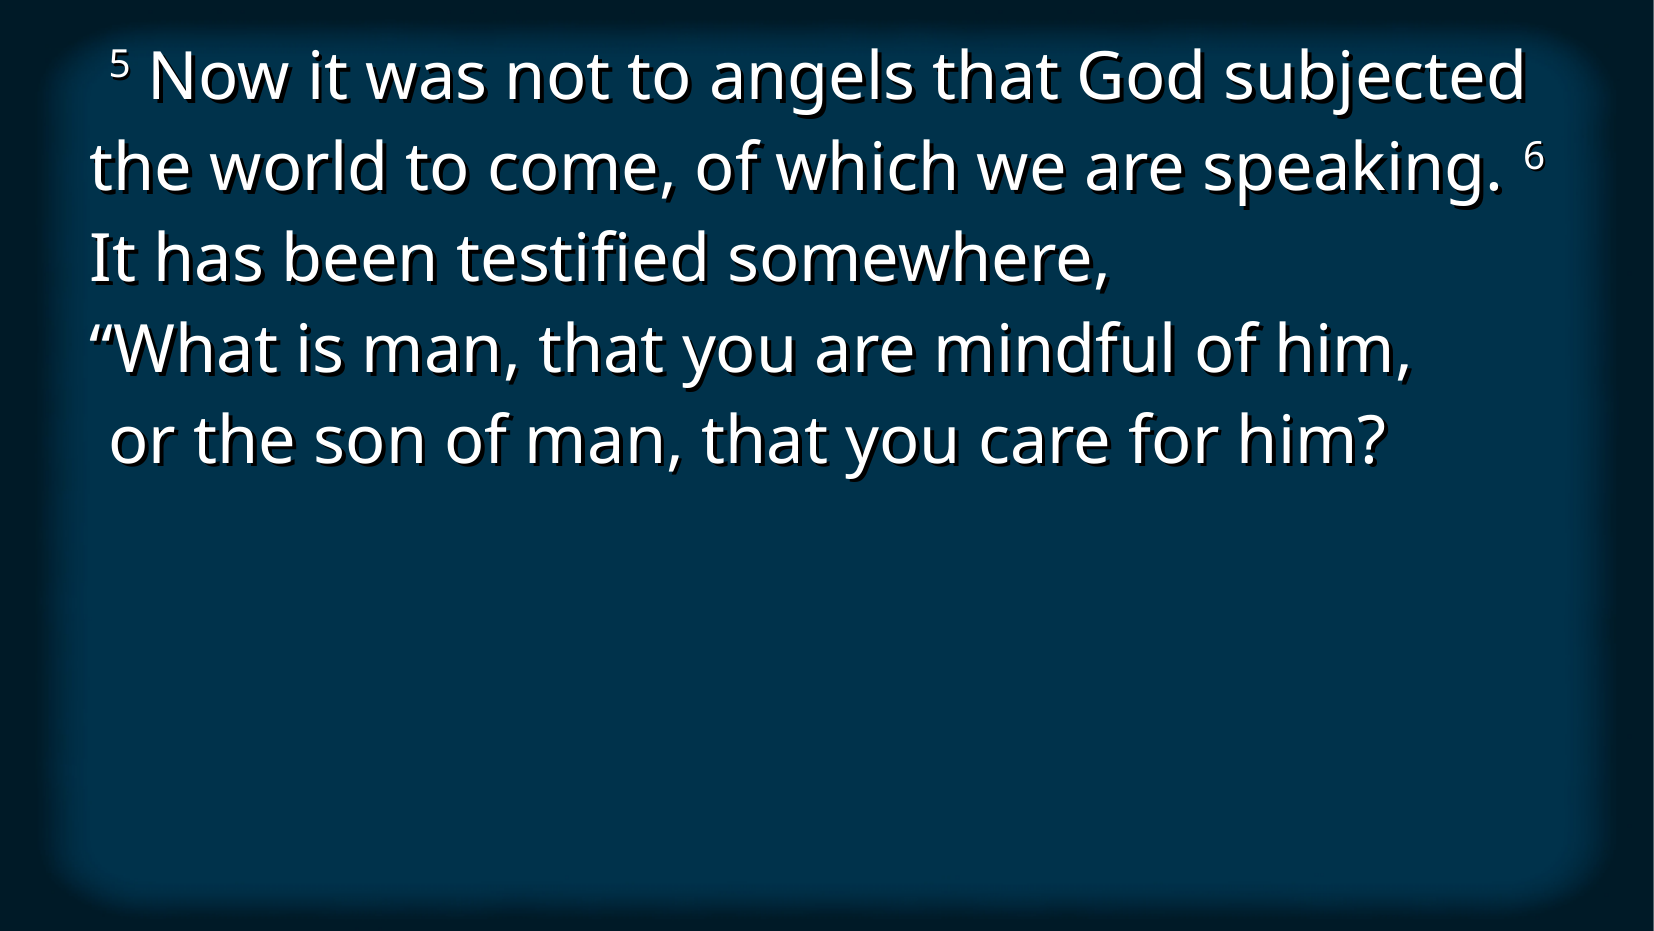

5 Now it was not to angels that God subjected the world to come, of which we are speaking. 6 It has been testified somewhere,
“What is man, that you are mindful of him,
or the son of man, that you care for him?